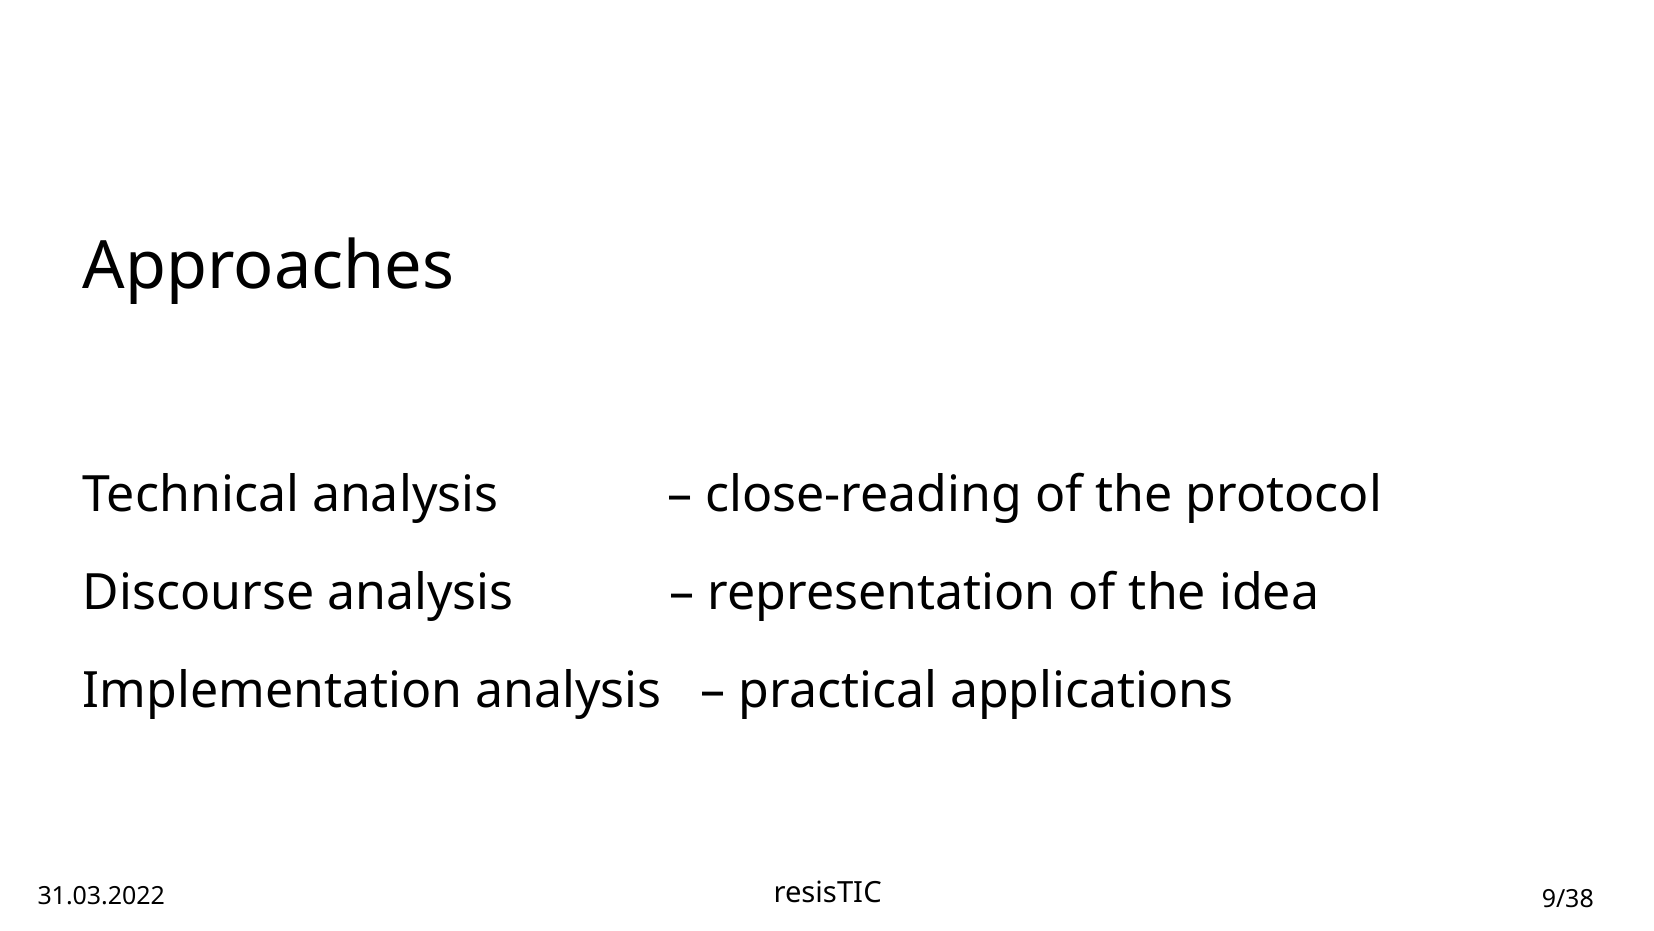

# Approaches
Technical analysis – close-reading of the protocol
Discourse analysis – representation of the idea
Implementation analysis – practical applications
9/38